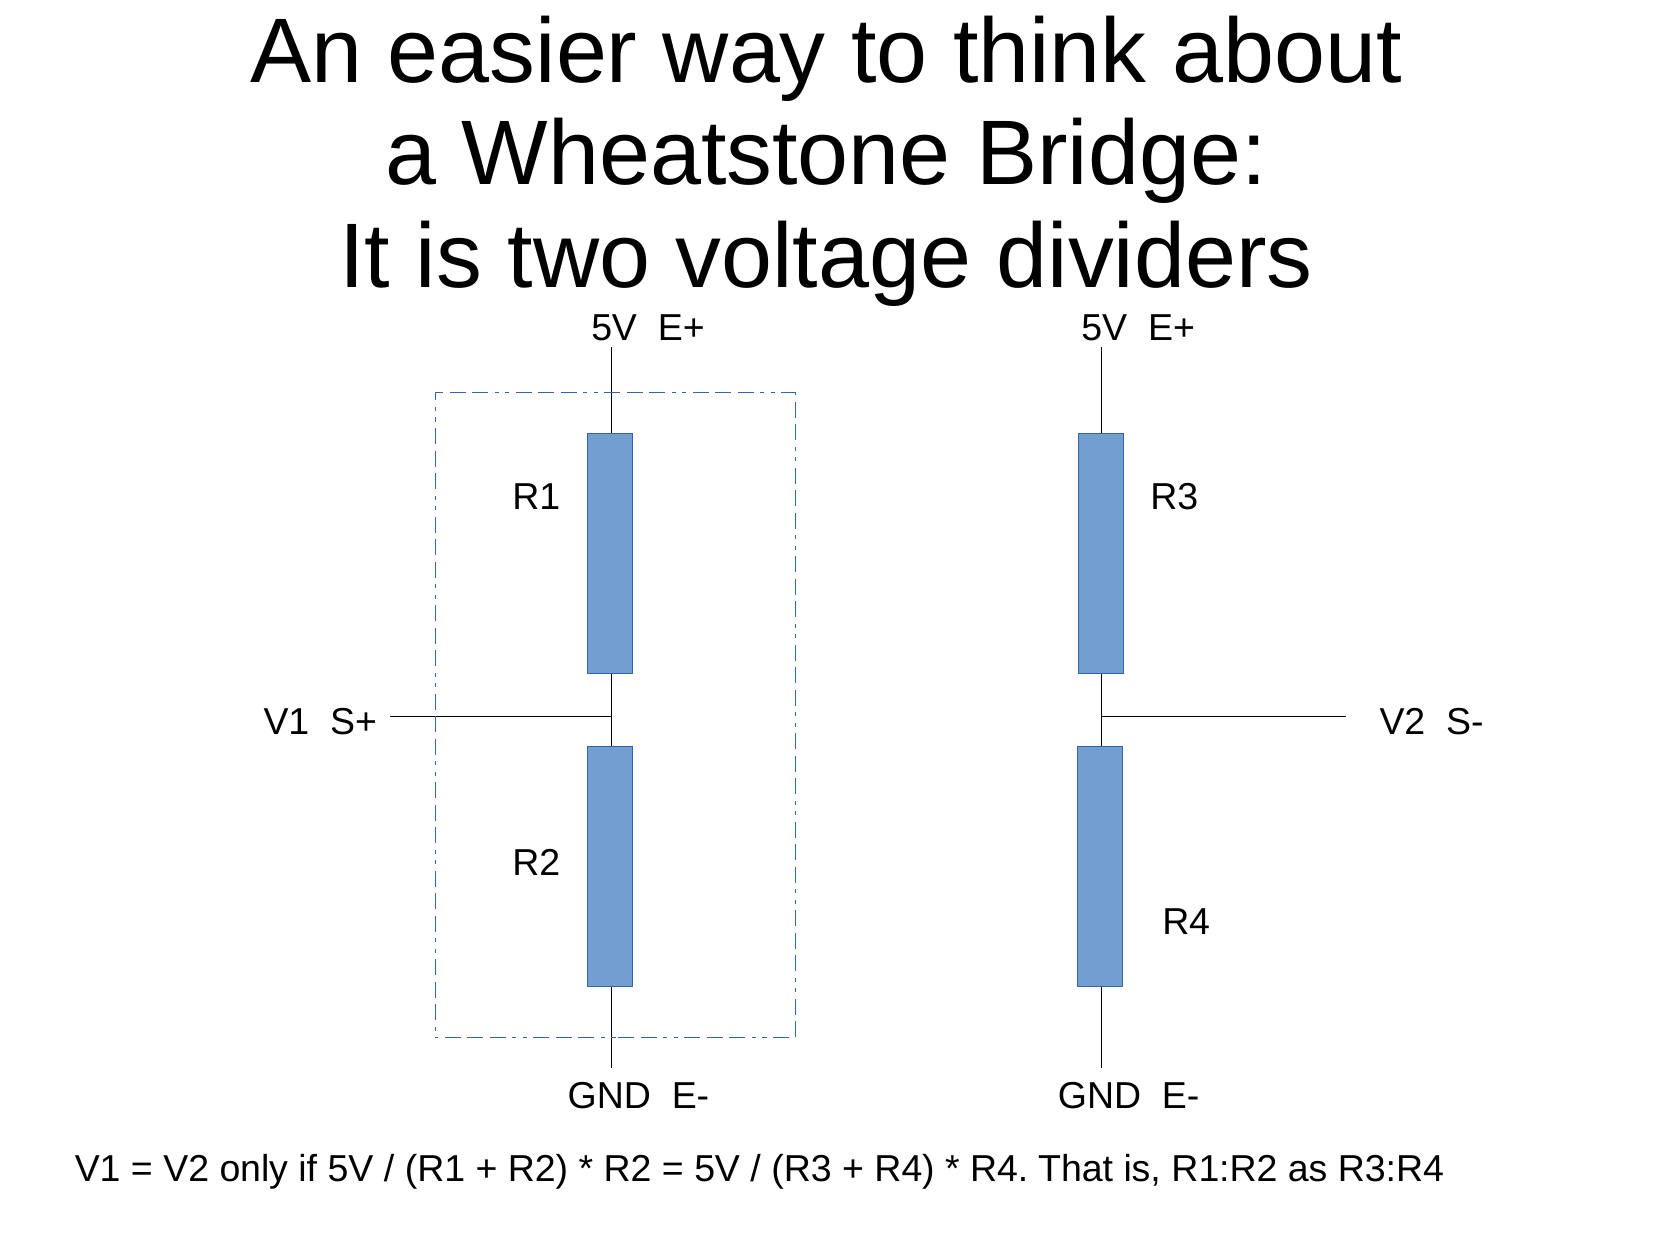

# An easier way to think about a Wheatstone Bridge: It is two voltage dividers
5V E+
5V E+
R1
R3
V1 S+
V2 S-
R2
R4
GND E-
GND E-
V1 = V2 only if 5V / (R1 + R2) * R2 = 5V / (R3 + R4) * R4. That is, R1:R2 as R3:R4